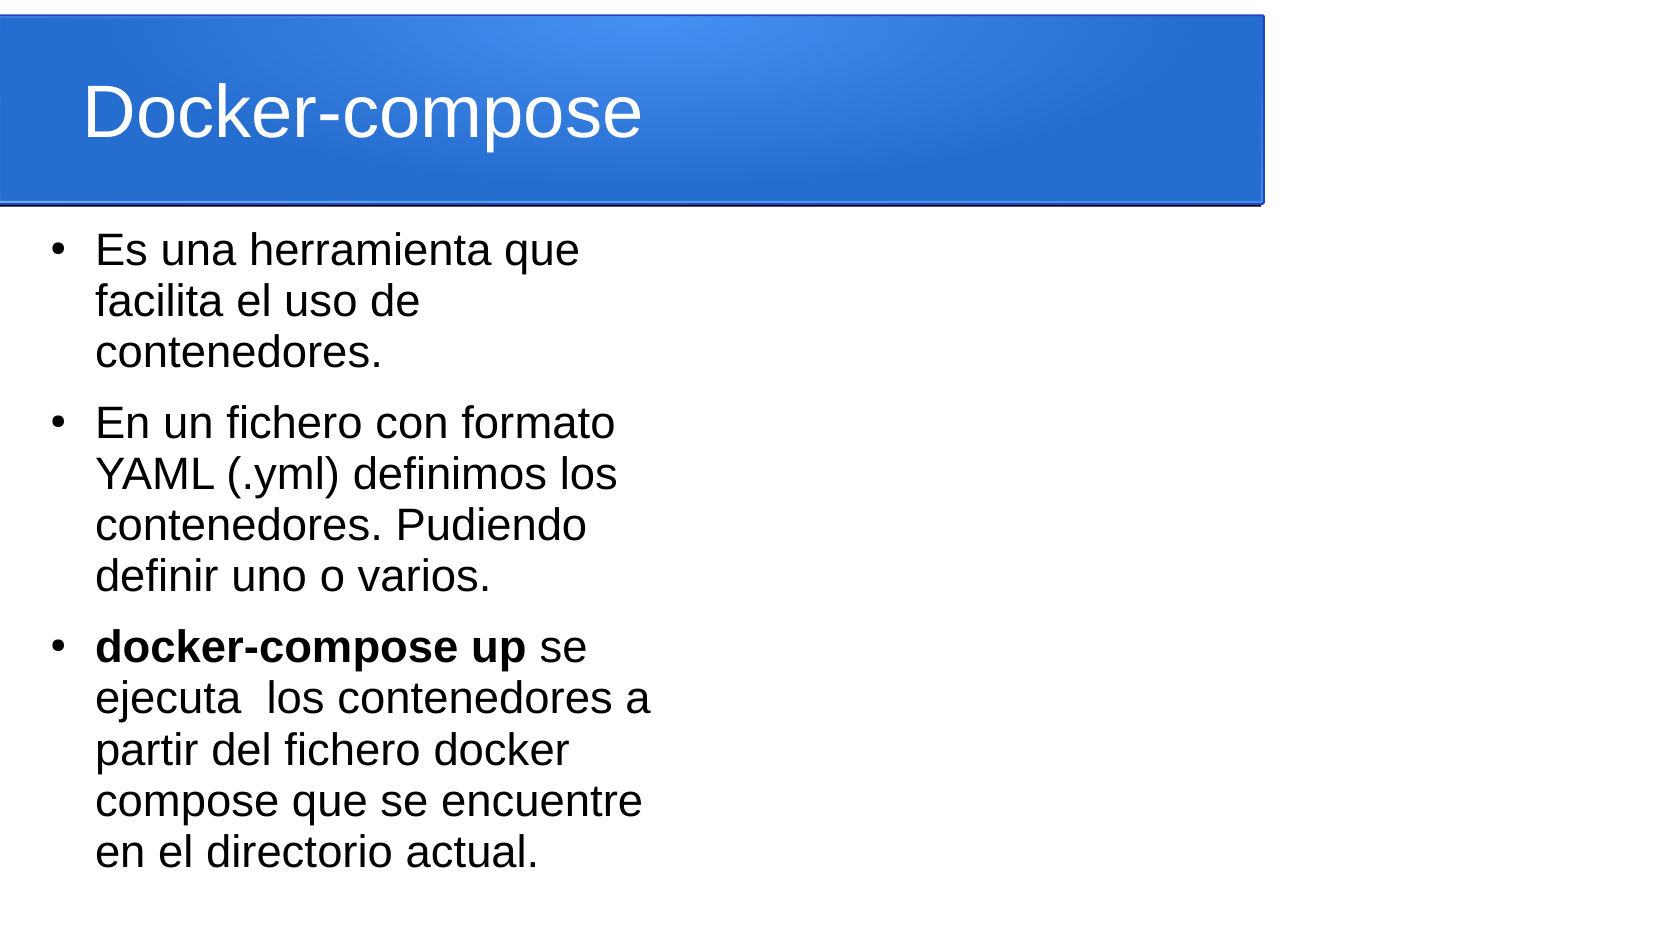

# Docker-compose
Es una herramienta que facilita el uso de contenedores.
En un fichero con formato YAML (.yml) definimos los contenedores. Pudiendo definir uno o varios.
docker-compose up se ejecuta los contenedores a partir del fichero docker compose que se encuentre en el directorio actual.